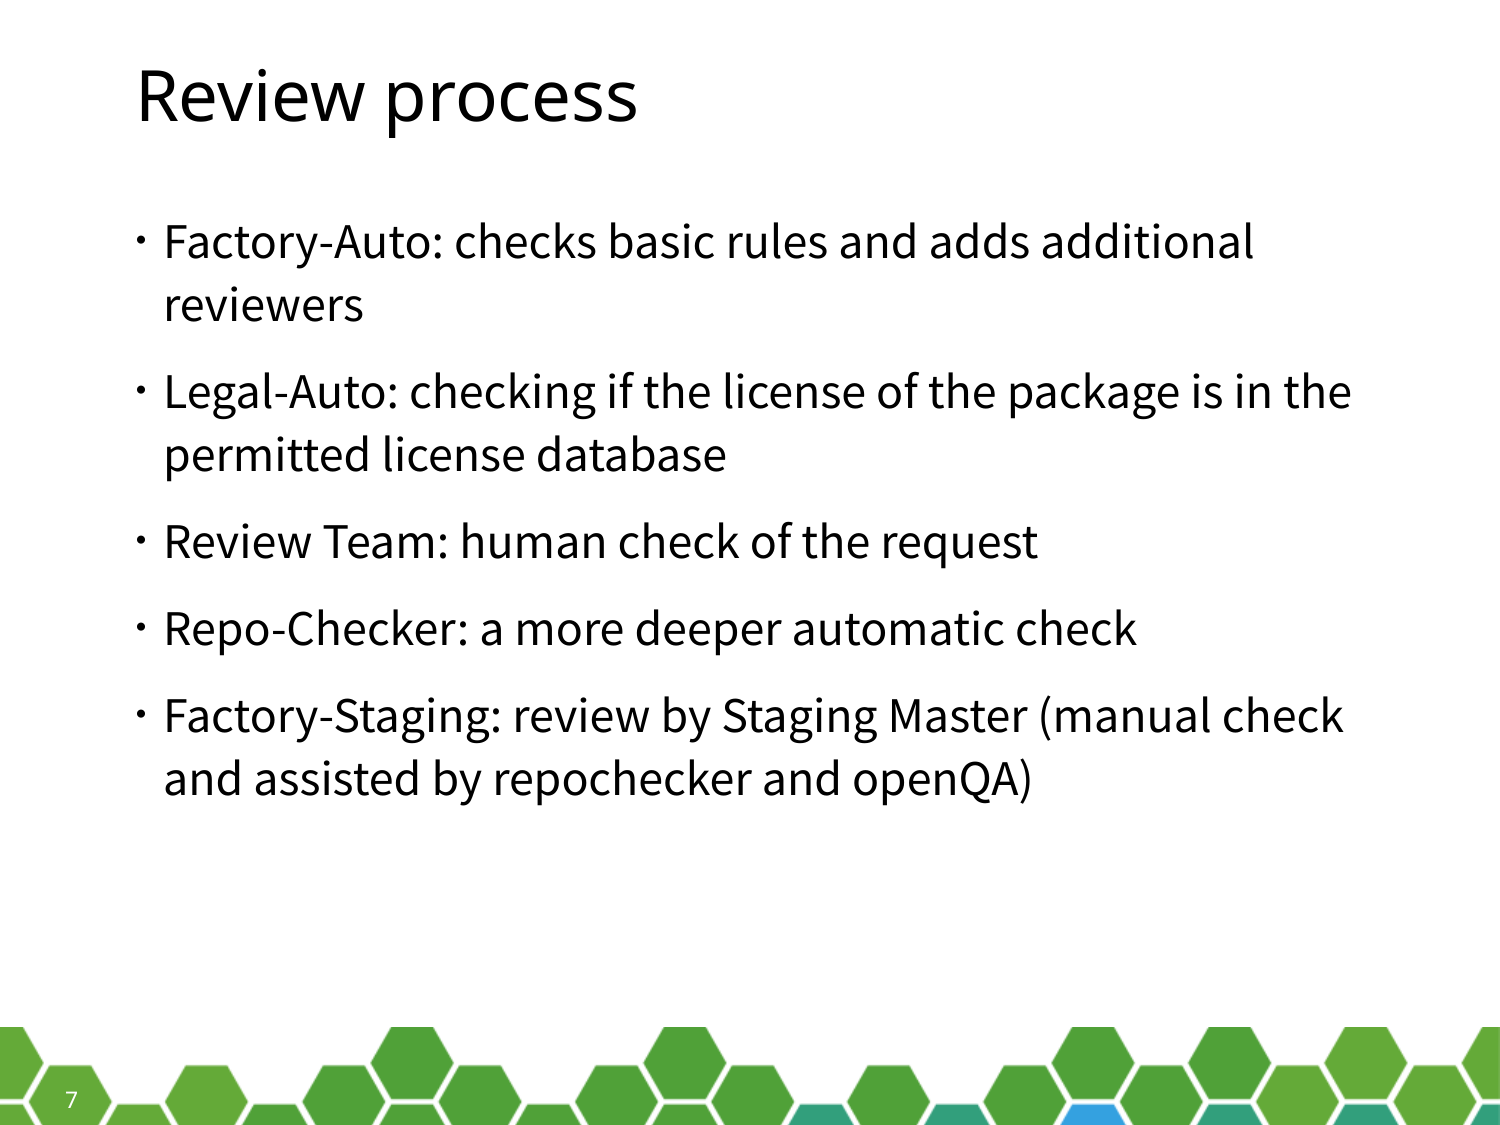

# Review process
Factory-Auto: checks basic rules and adds additional reviewers
Legal-Auto: checking if the license of the package is in the permitted license database
Review Team: human check of the request
Repo-Checker: a more deeper automatic check
Factory-Staging: review by Staging Master (manual check and assisted by repochecker and openQA)